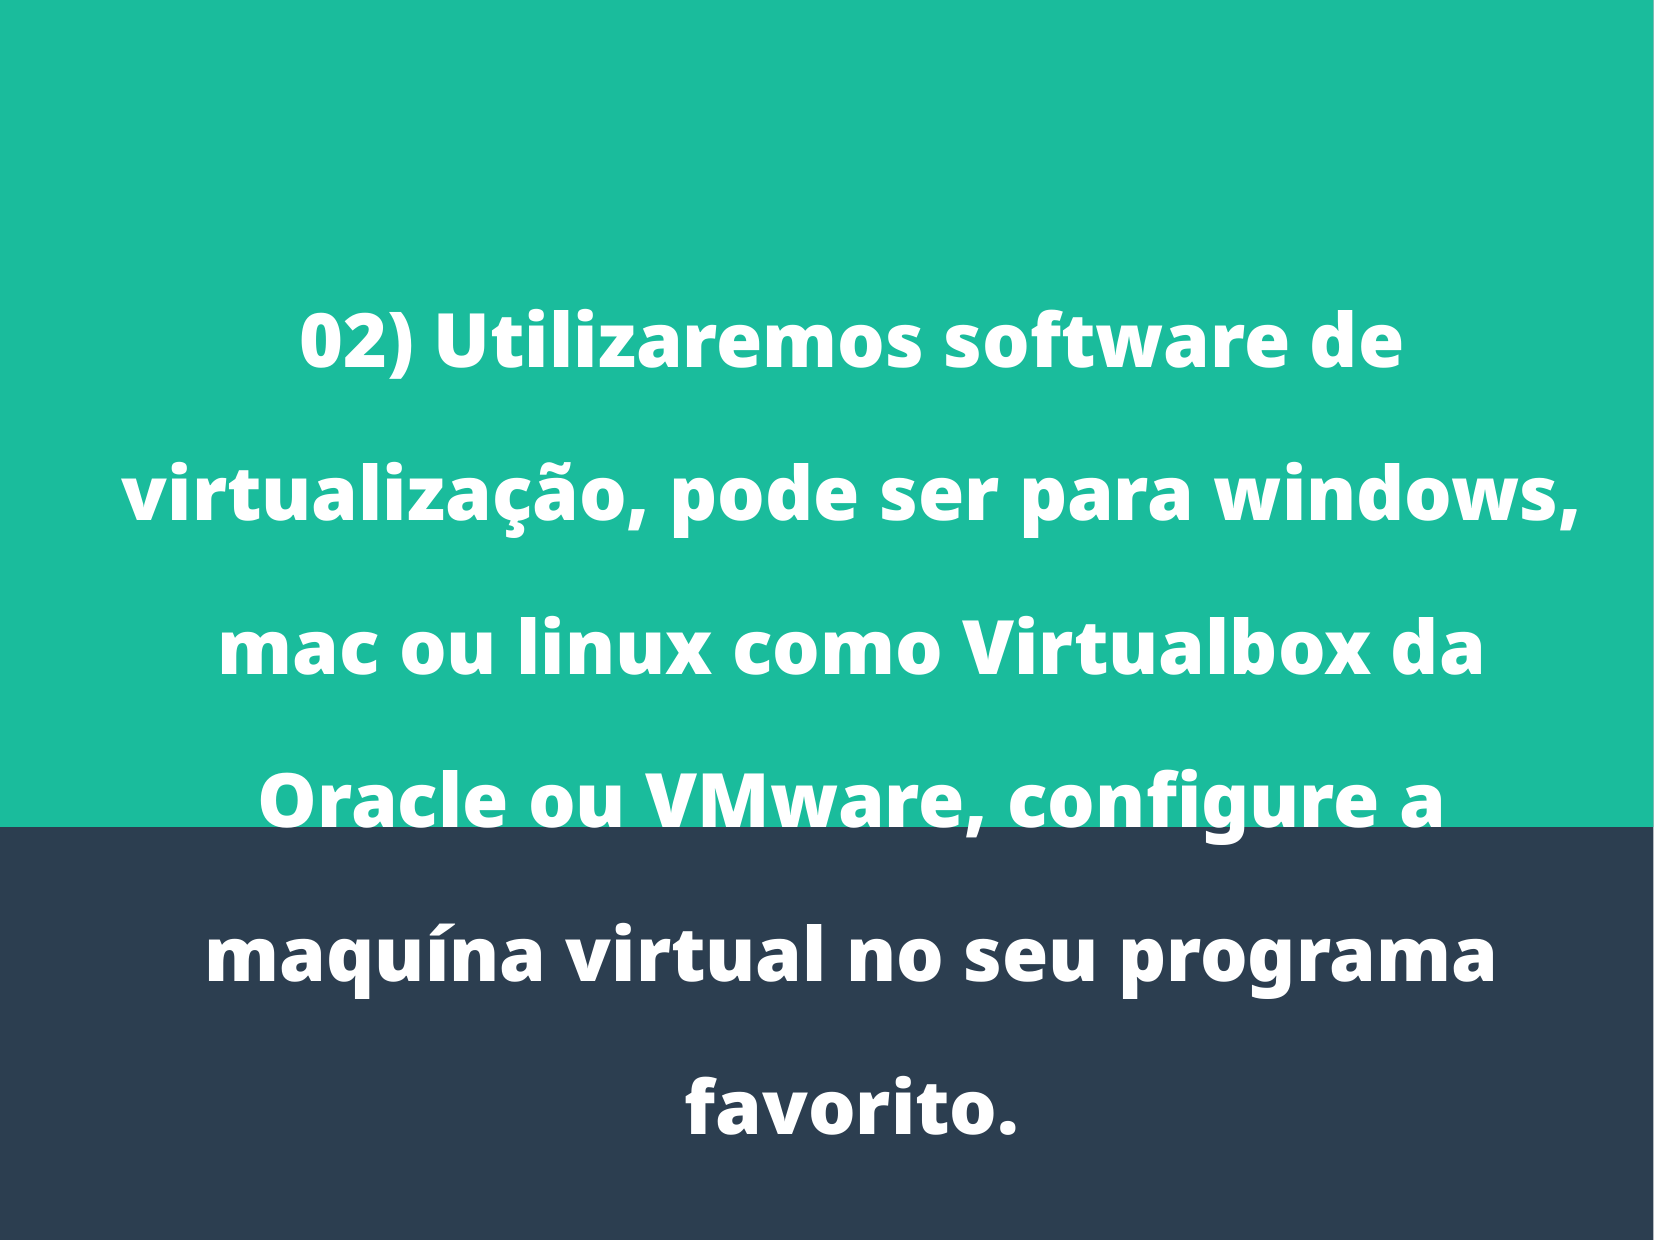

# 02) Utilizaremos software de virtualização, pode ser para windows, mac ou linux como Virtualbox da Oracle ou VMware, configure a maquína virtual no seu programa favorito.